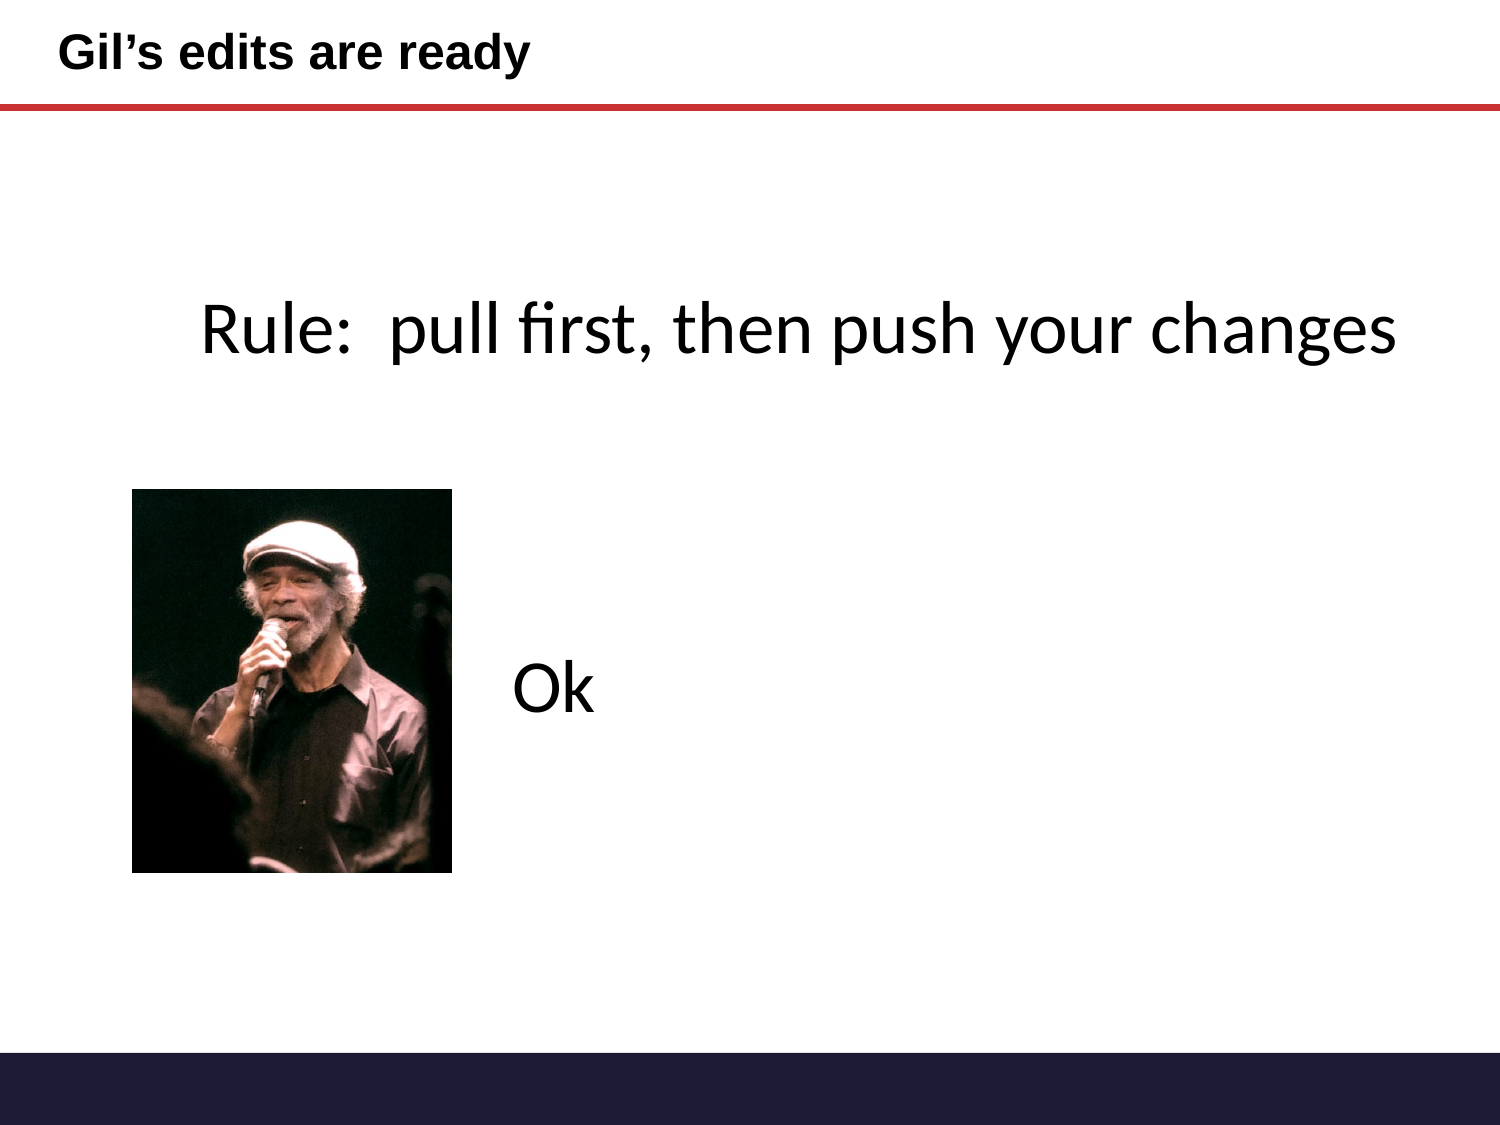

# Gil’s edits are ready
Rule: pull first, then push your changes
Ok